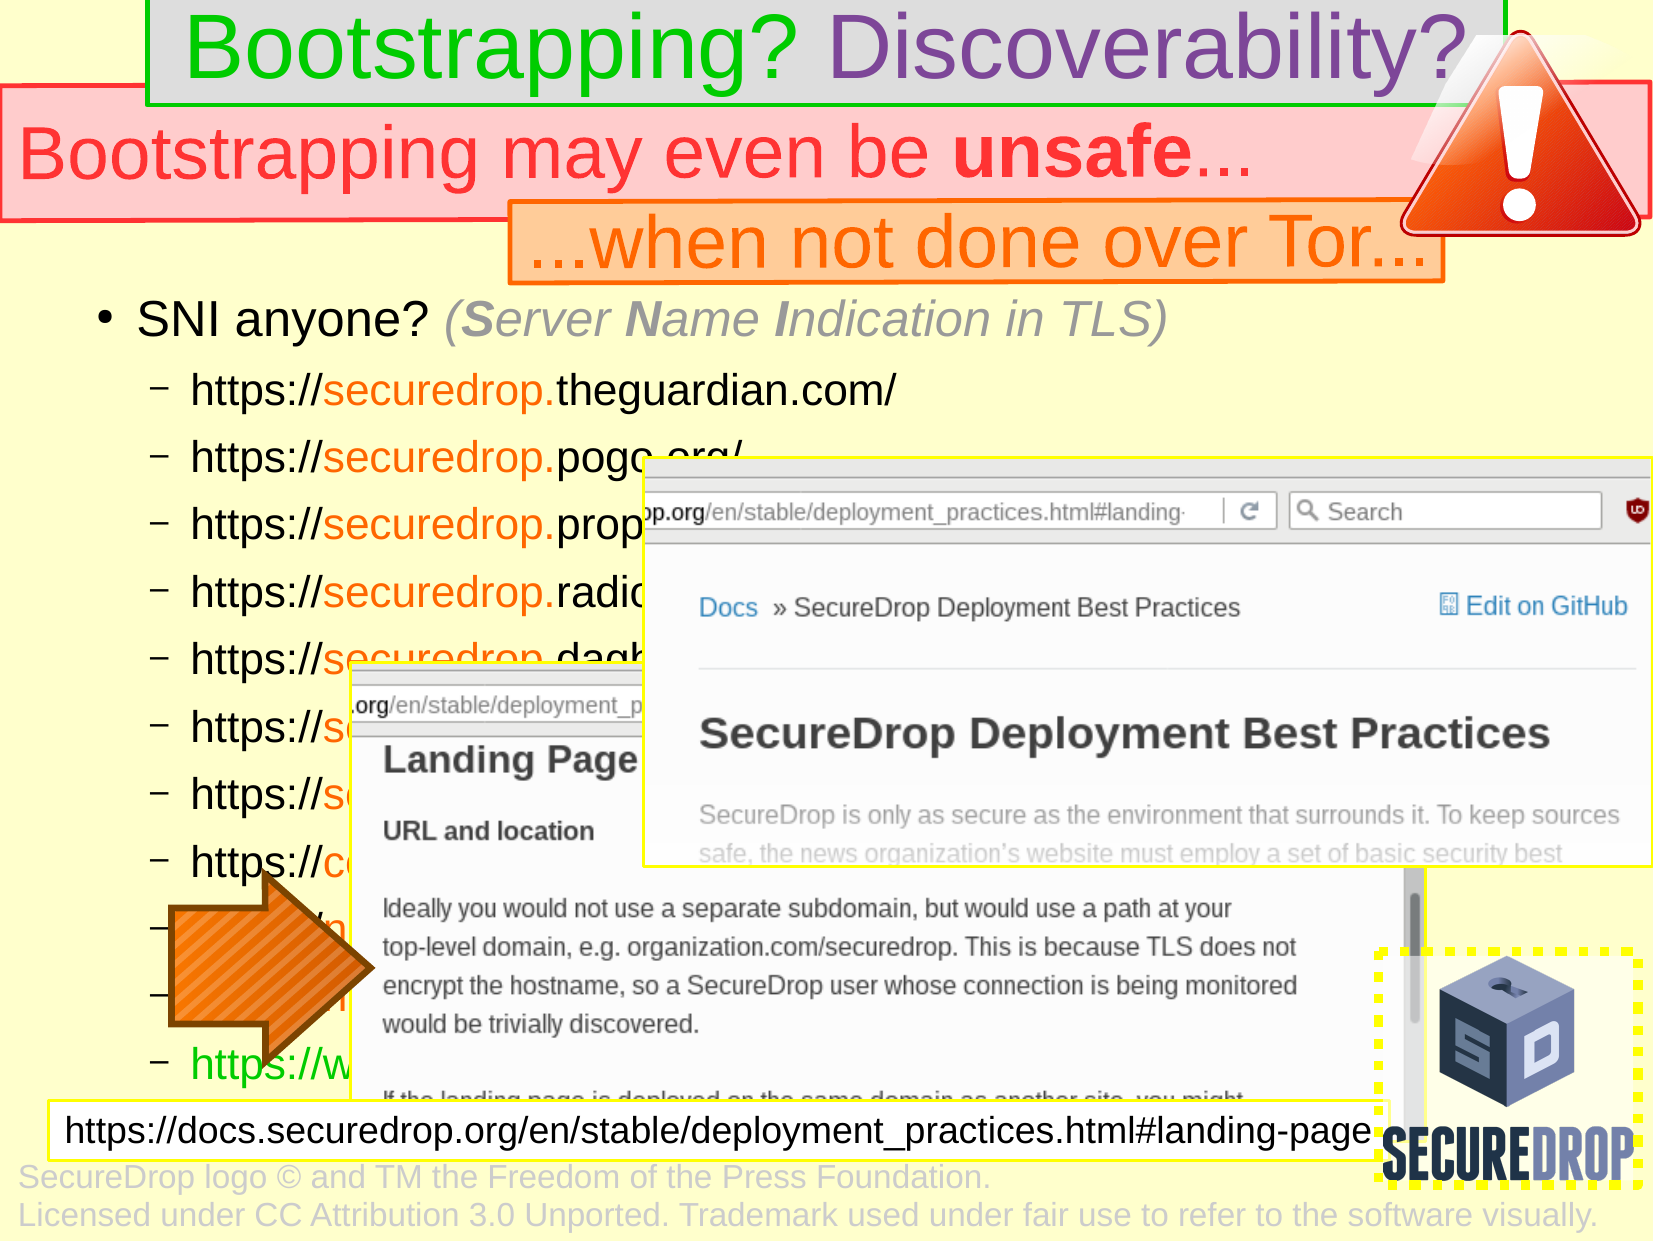

Bootstrapping? Discoverability?
Bootstrapping may even be unsafe...
...when not done over Tor...
# SNI anyone? (Server Name Indication in TLS)
https://securedrop.theguardian.com/
https://securedrop.pogo.org/
https://securedrop.propublica.org/
https://securedrop.radio24syv.dk/
https://securedrop.dagbladet.no/
https://sec.theglobeandmail.com/securedrop/
https://sourceanonyme.radio-canada.ca/
https://contact.buzzfeed.com/
https://newstips.sfchronicle.com/
https://newstips.usatoday.com/securedrop.html
https://www.nytimes.com/tips#securedrop
https://docs.securedrop.org/en/stable/deployment_practices.html#landing-page
SecureDrop logo © and TM the Freedom of the Press Foundation.
Licensed under CC Attribution 3.0 Unported. Trademark used under fair use to refer to the software visually.